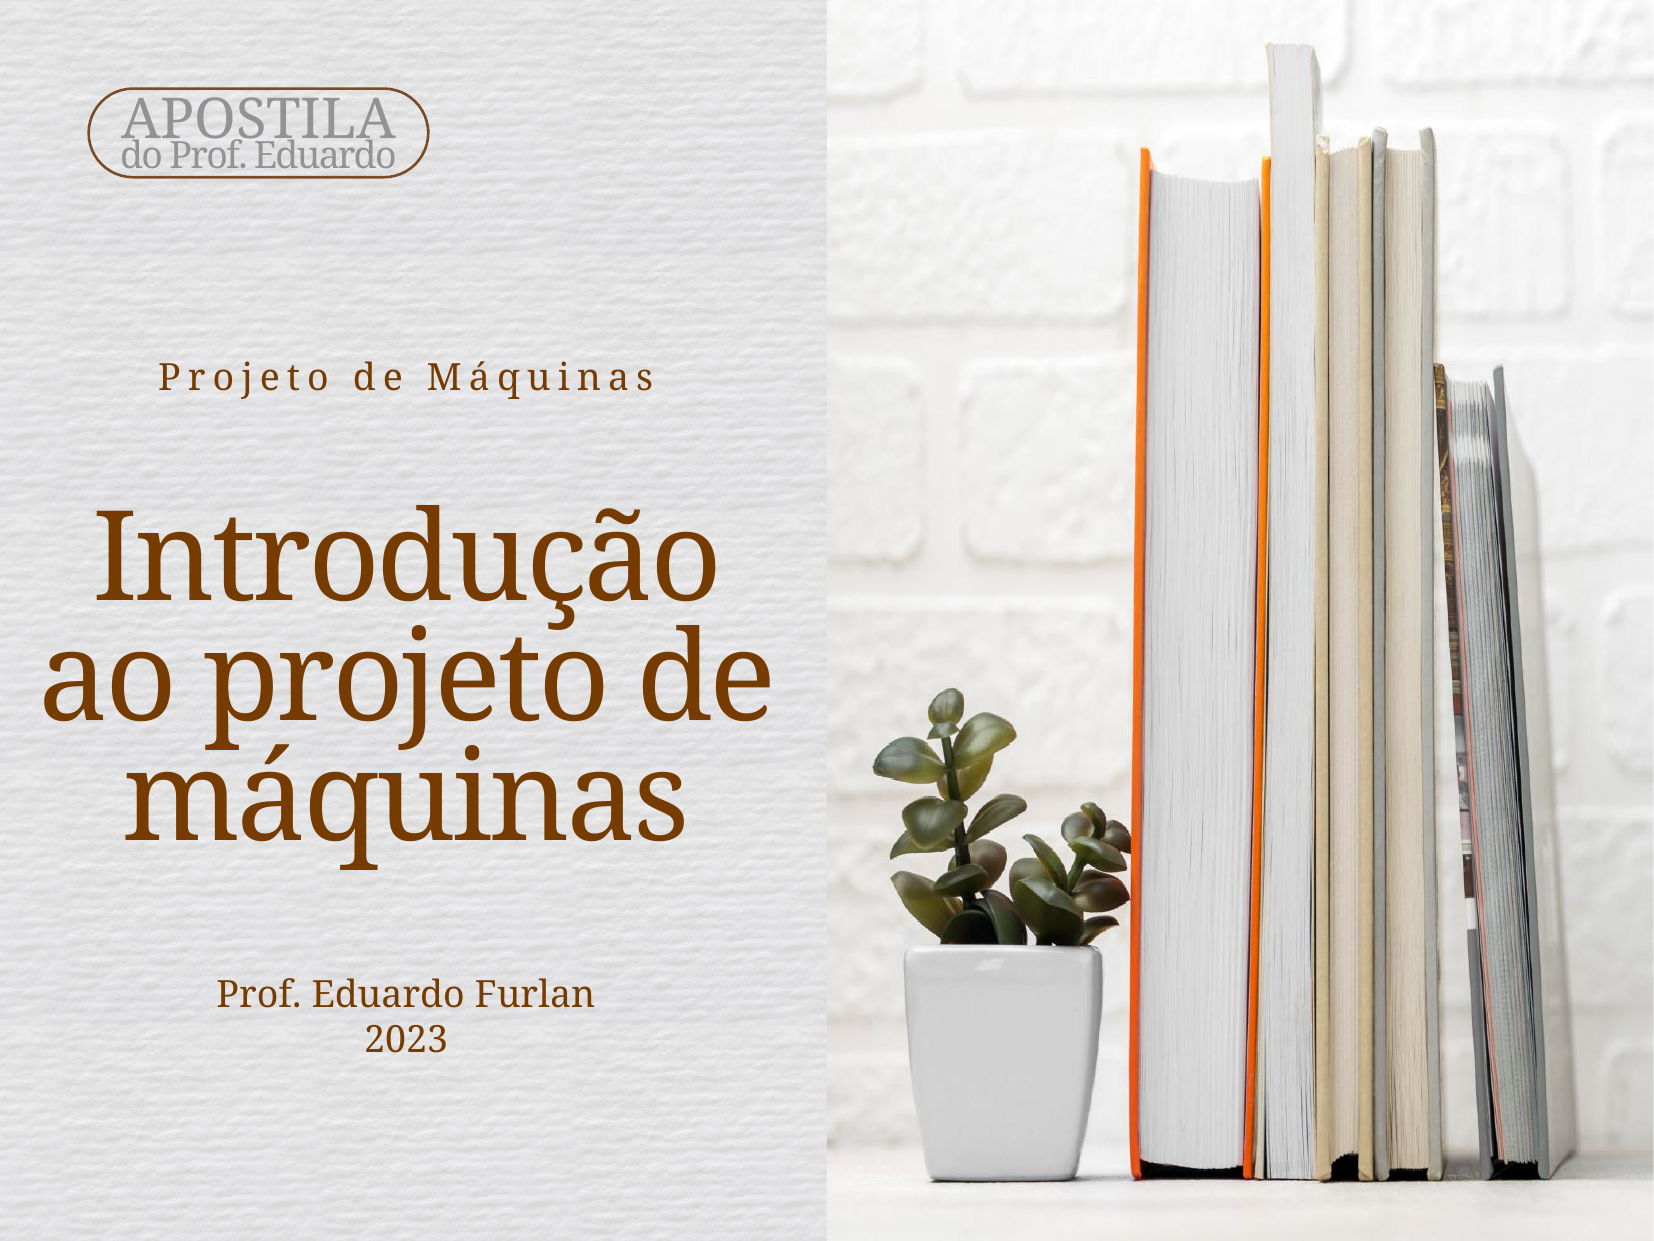

1
APOSTILA
do Prof. Eduardo
Projeto de Máquinas
Introdução ao projeto de máquinas
Prof. Eduardo Furlan
2023